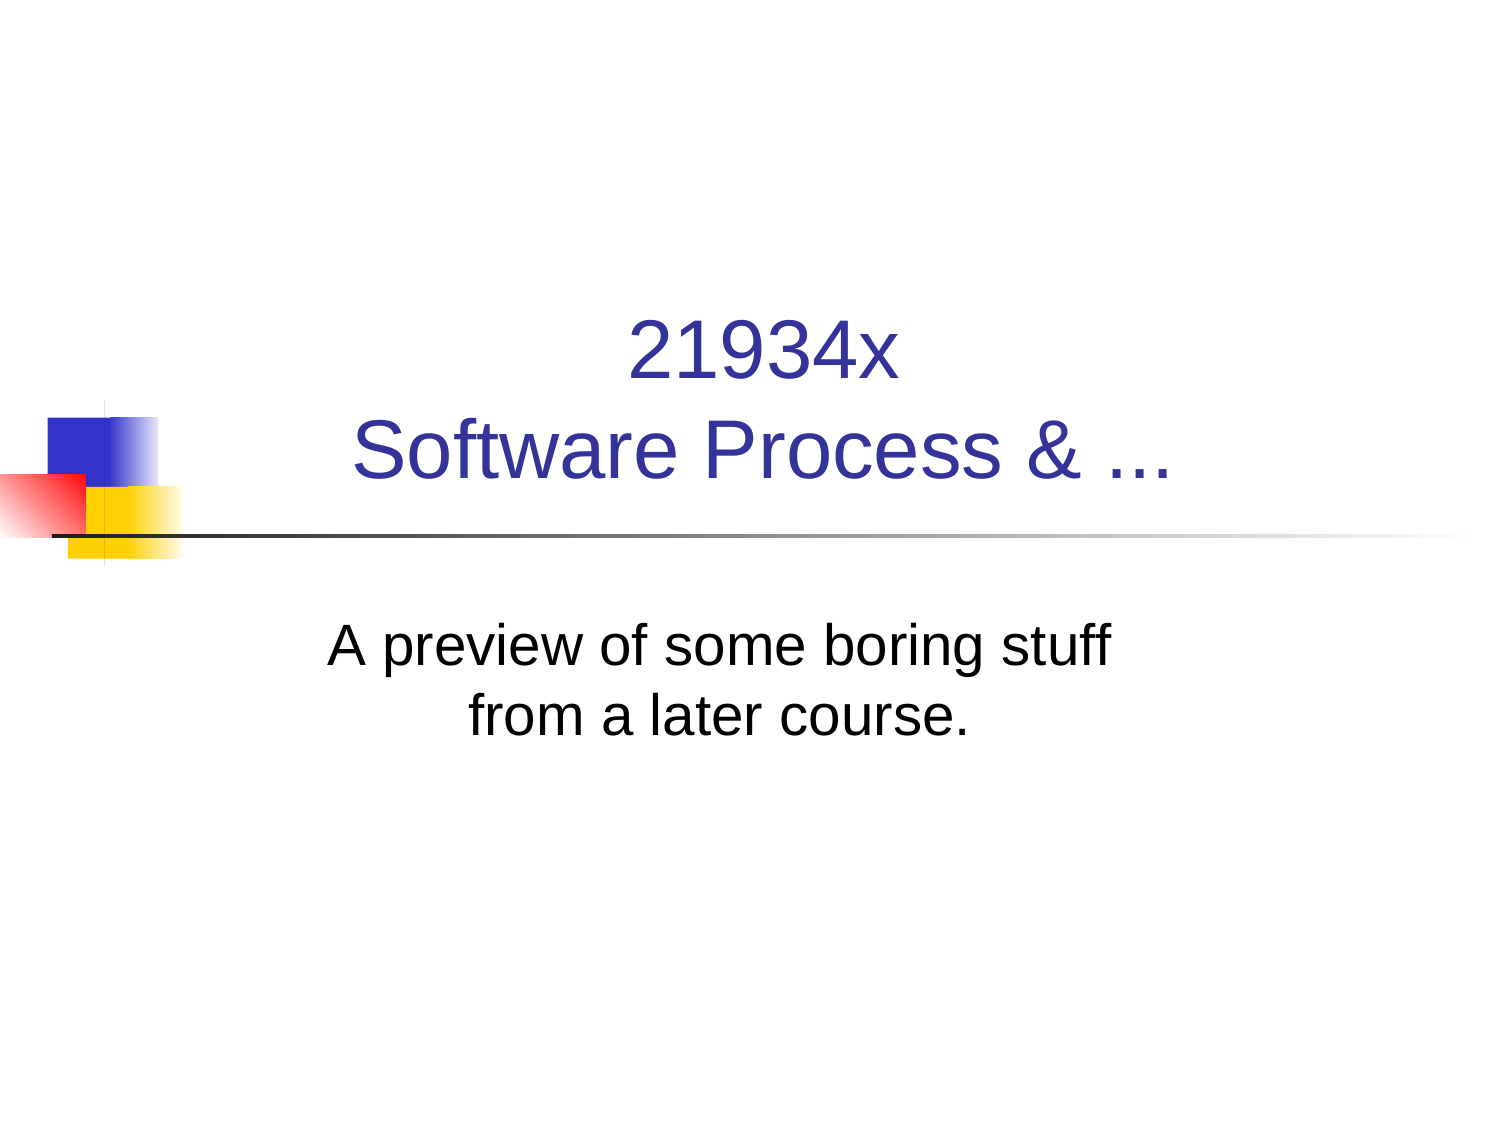

# 21934x Software Process & ...
A preview of some boring stuff from a later course.